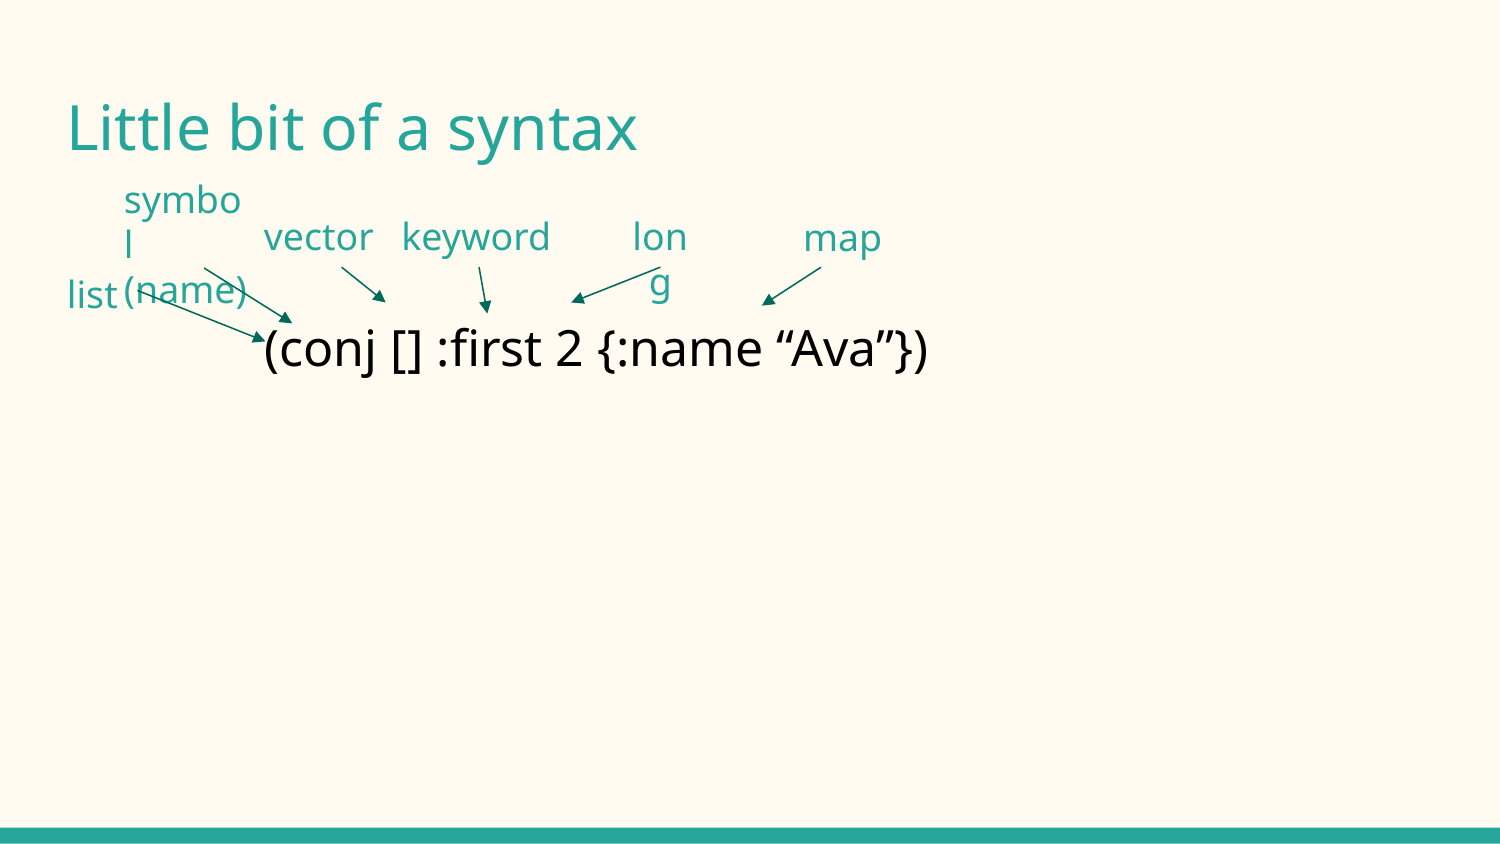

# Little bit of a syntax
symbol
(name)
vector
keyword
long
map
list
(conj [] :first 2 {:name “Ava”})